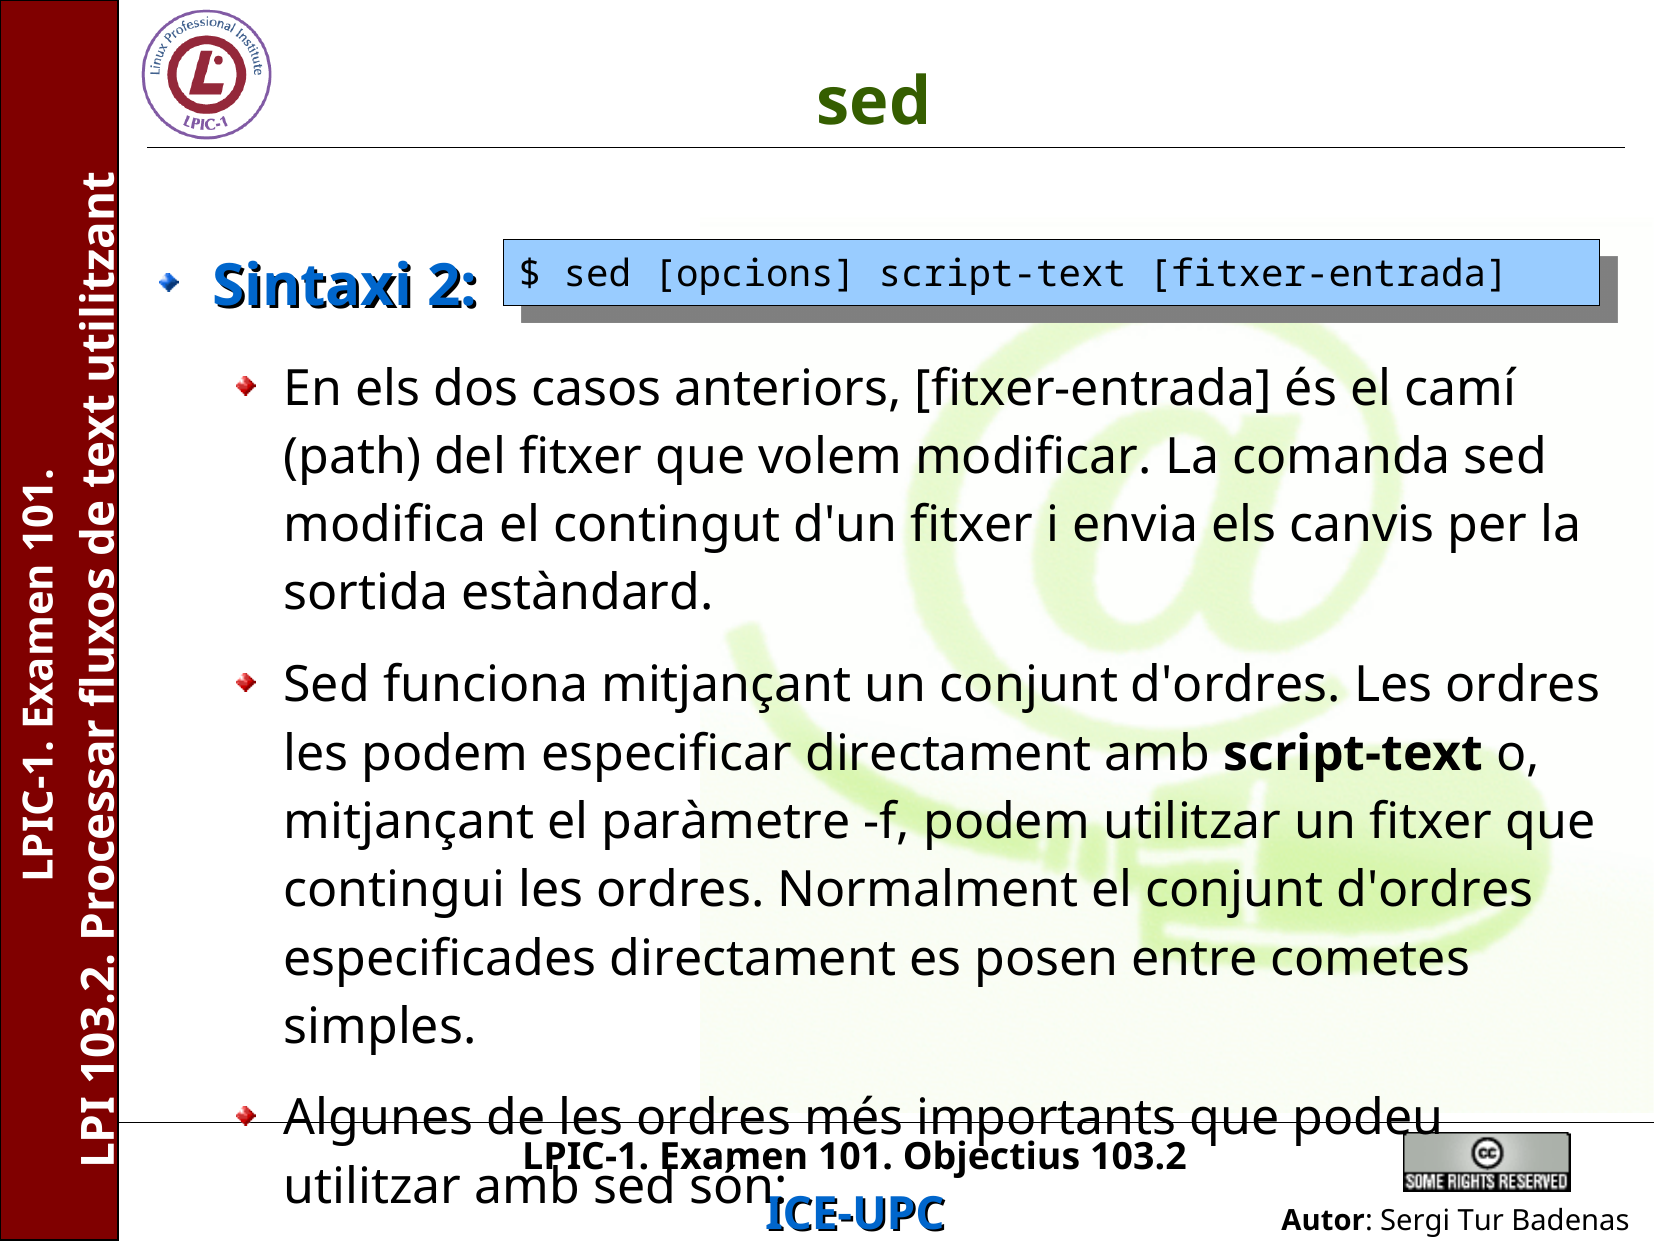

# sed
$ sed [opcions] script-text [fitxer-entrada]
Sintaxi 2:
En els dos casos anteriors, [fitxer-entrada] és el camí (path) del fitxer que volem modificar. La comanda sed modifica el contingut d'un fitxer i envia els canvis per la sortida estàndard.
Sed funciona mitjançant un conjunt d'ordres. Les ordres les podem especificar directament amb script-text o, mitjançant el paràmetre -f, podem utilitzar un fitxer que contingui les ordres. Normalment el conjunt d'ordres especificades directament es posen entre cometes simples.
Algunes de les ordres més importants que podeu utilitzar amb sed són: